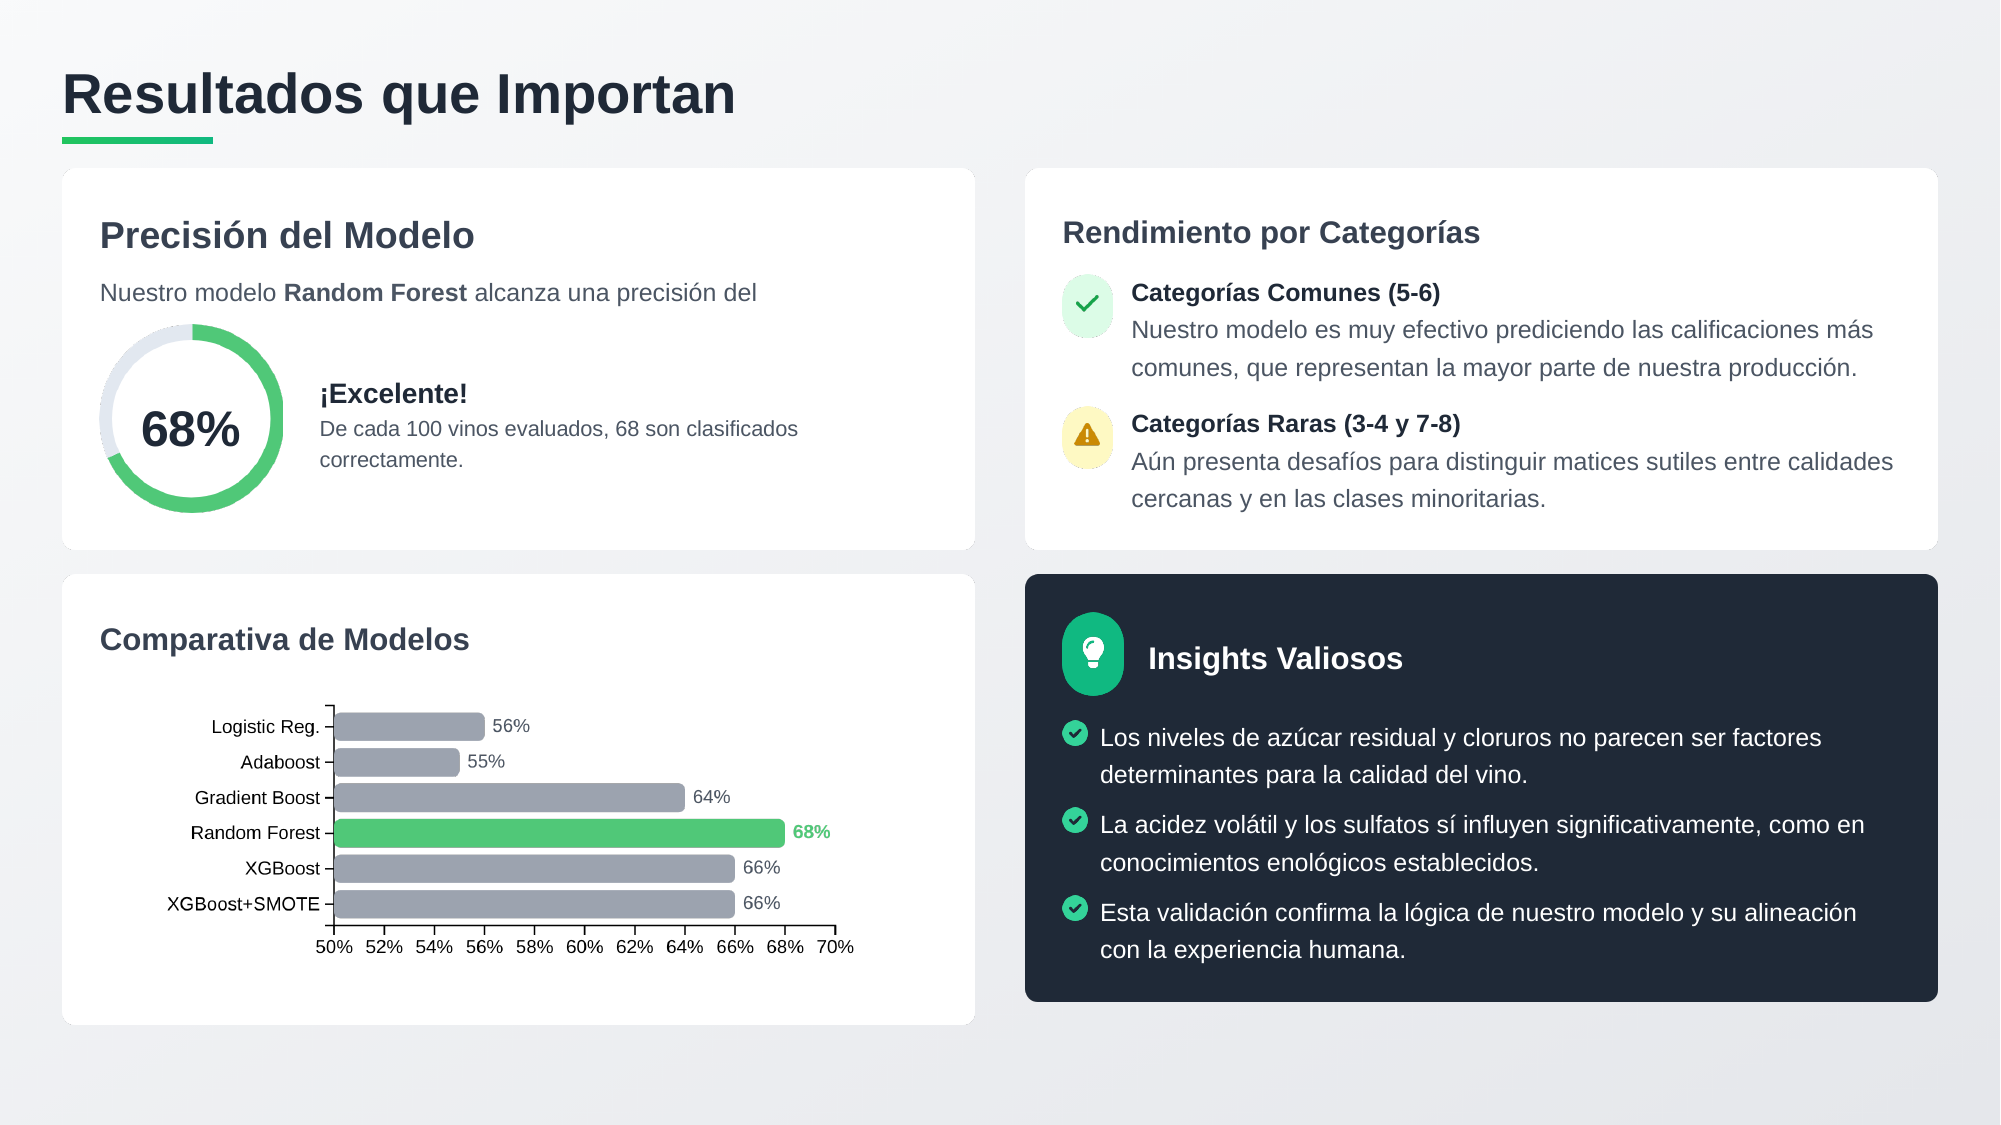

Resultados que Importan
Precisión del Modelo
Rendimiento por Categorías
Nuestro modelo Random Forest alcanza una precisión del
Categorías Comunes (5-6)
Nuestro modelo es muy efectivo prediciendo las calificaciones más comunes, que representan la mayor parte de nuestra producción.
¡Excelente!
68%
Categorías Raras (3-4 y 7-8)
De cada 100 vinos evaluados, 68 son clasificados correctamente.
Aún presenta desafíos para distinguir matices sutiles entre calidades cercanas y en las clases minoritarias.
Comparativa de Modelos
Insights Valiosos
Los niveles de azúcar residual y cloruros no parecen ser factores determinantes para la calidad del vino.
La acidez volátil y los sulfatos sí influyen significativamente, como en conocimientos enológicos establecidos.
Esta validación confirma la lógica de nuestro modelo y su alineación con la experiencia humana.